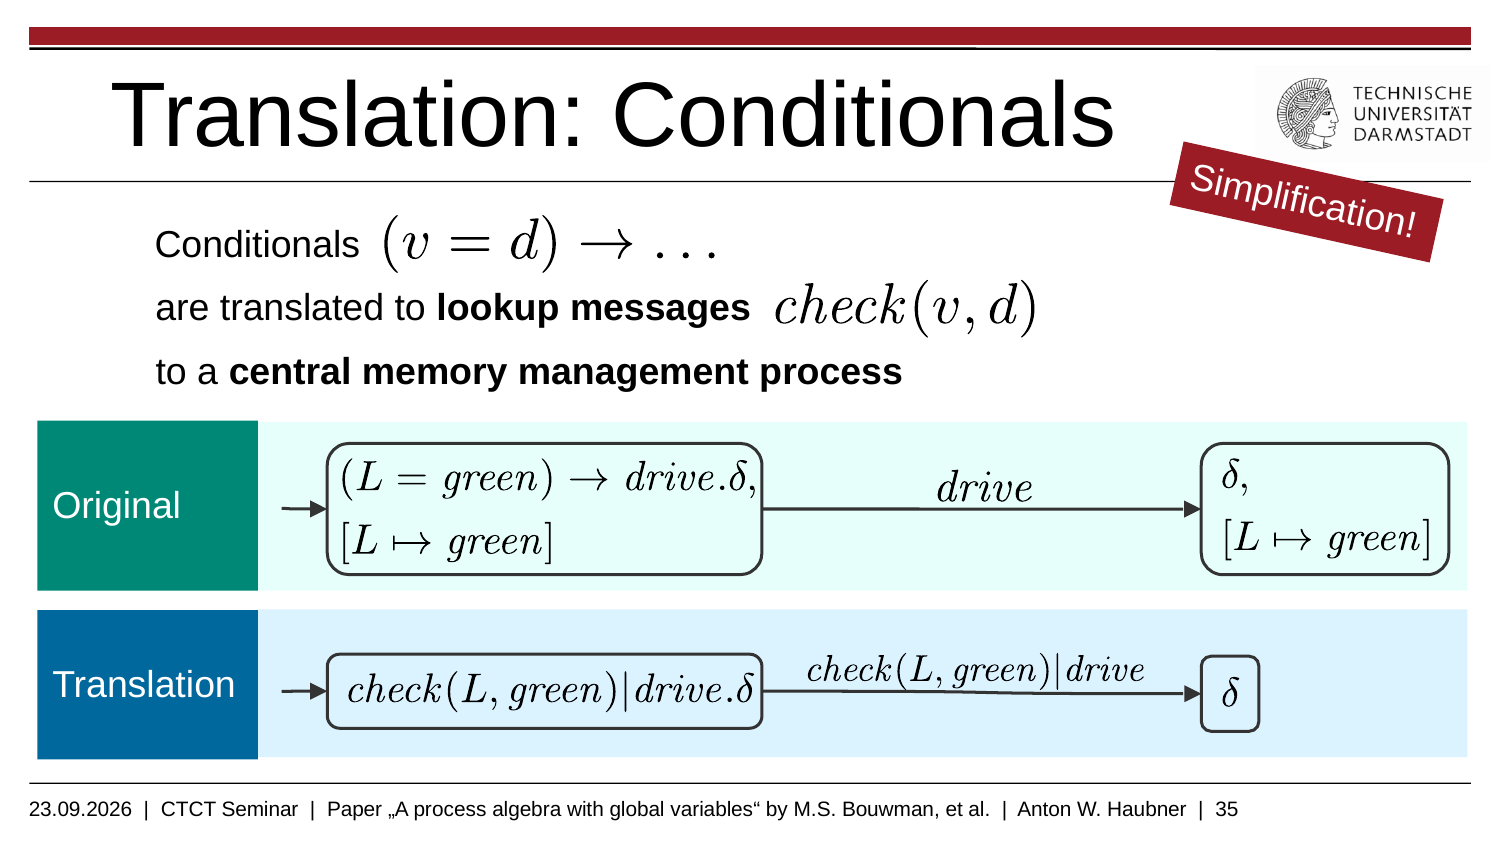

# Translation: Conditionals
Simplification!
Conditionals
are translated to lookup messages
to a central memory management process
Original
Translation